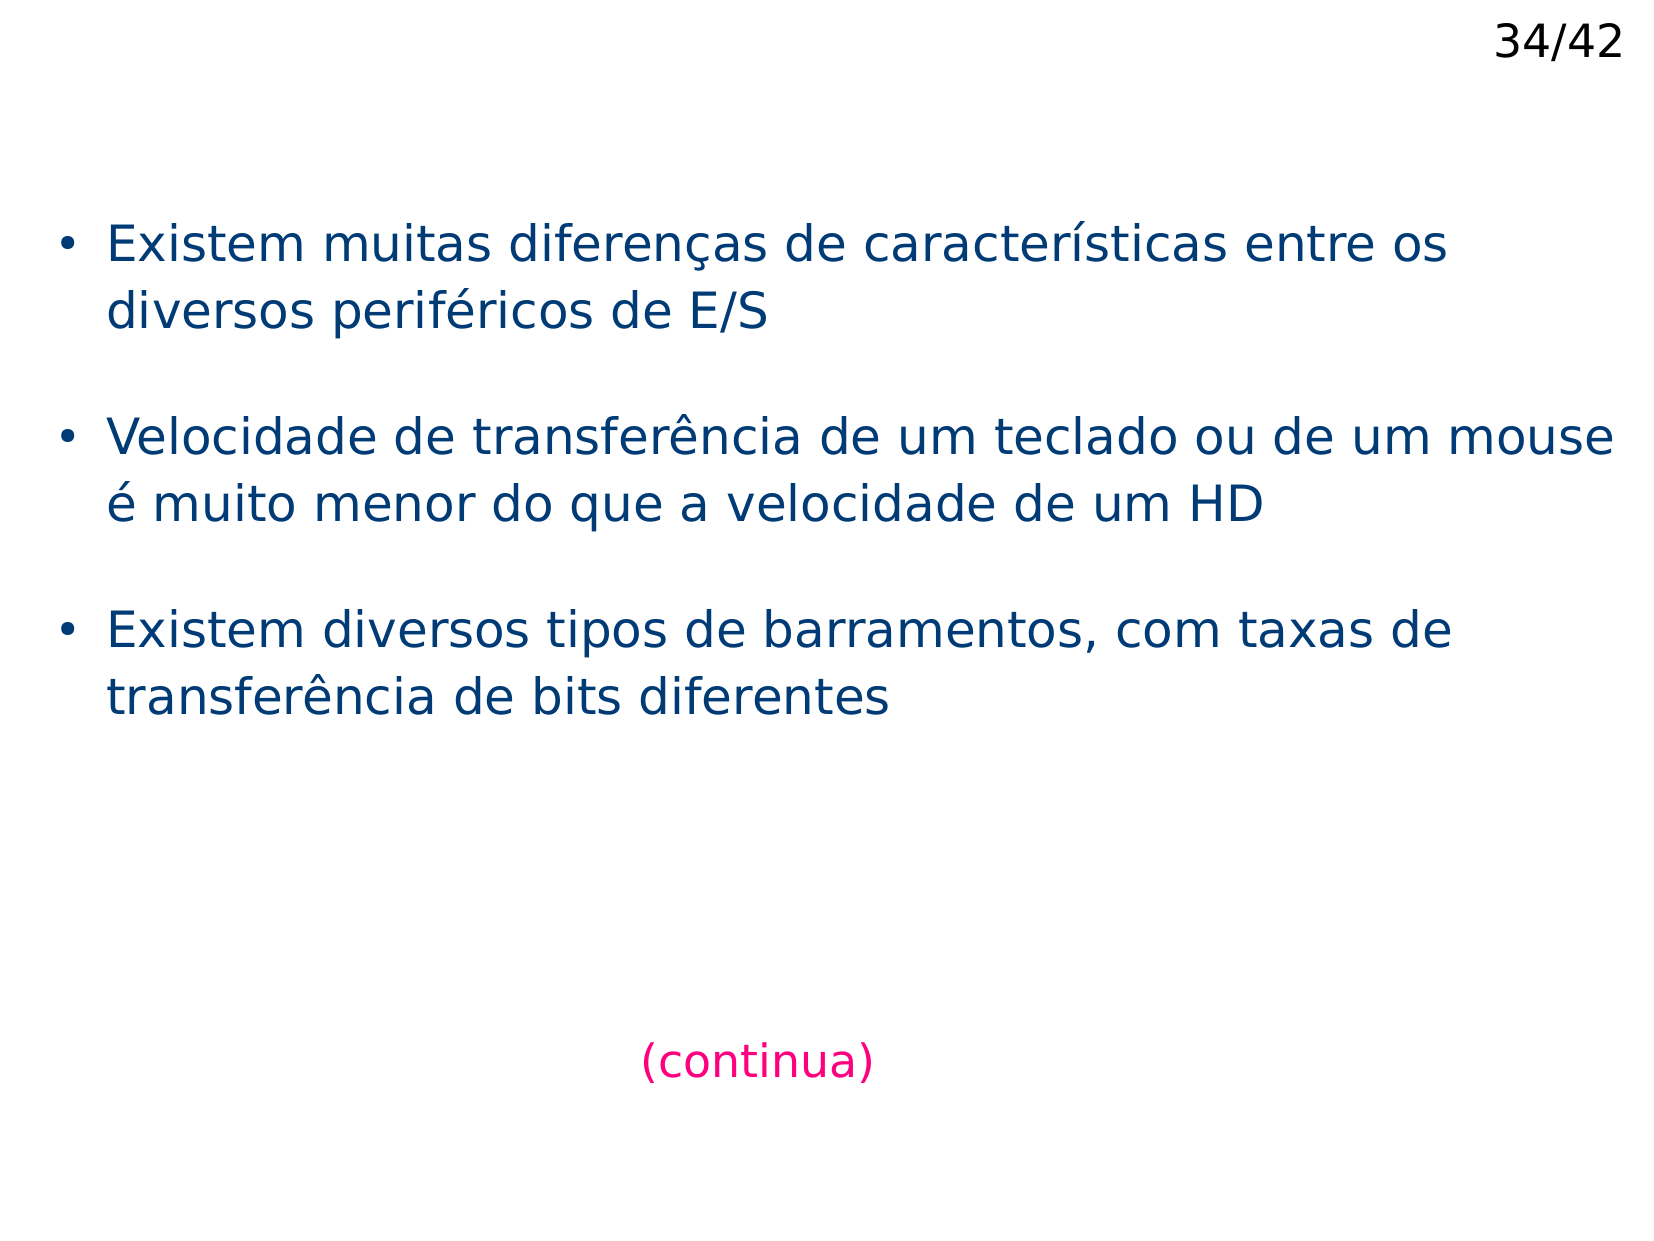

34
#
Existem muitas diferenças de características entre os diversos periféricos de E/S
Velocidade de transferência de um teclado ou de um mouse é muito menor do que a velocidade de um HD
Existem diversos tipos de barramentos, com taxas de transferência de bits diferentes
(continua)